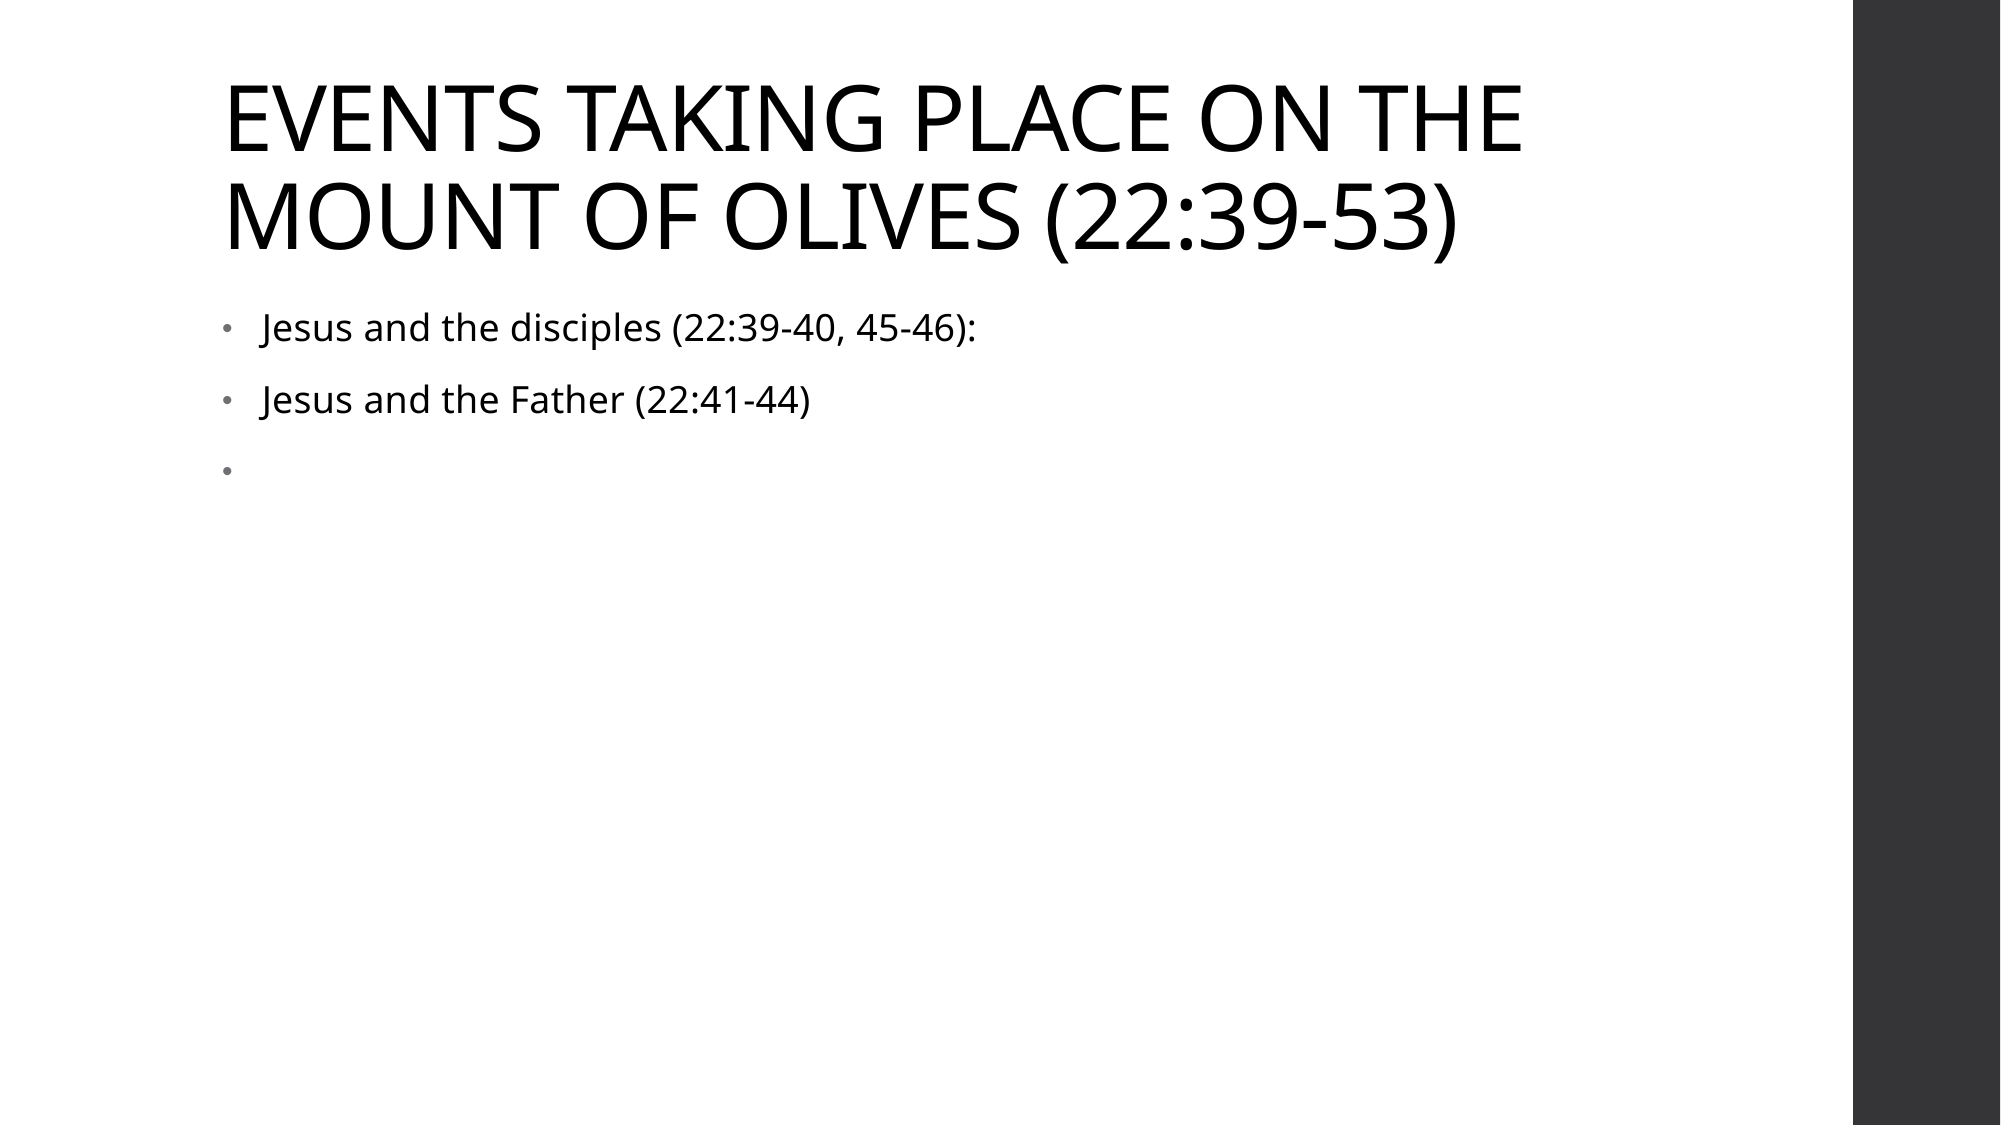

# EVENTS TAKING PLACE ON THE MOUNT OF OLIVES (22:39-53)
 Jesus and the disciples (22:39-40, 45-46):
 Jesus and the Father (22:41-44)